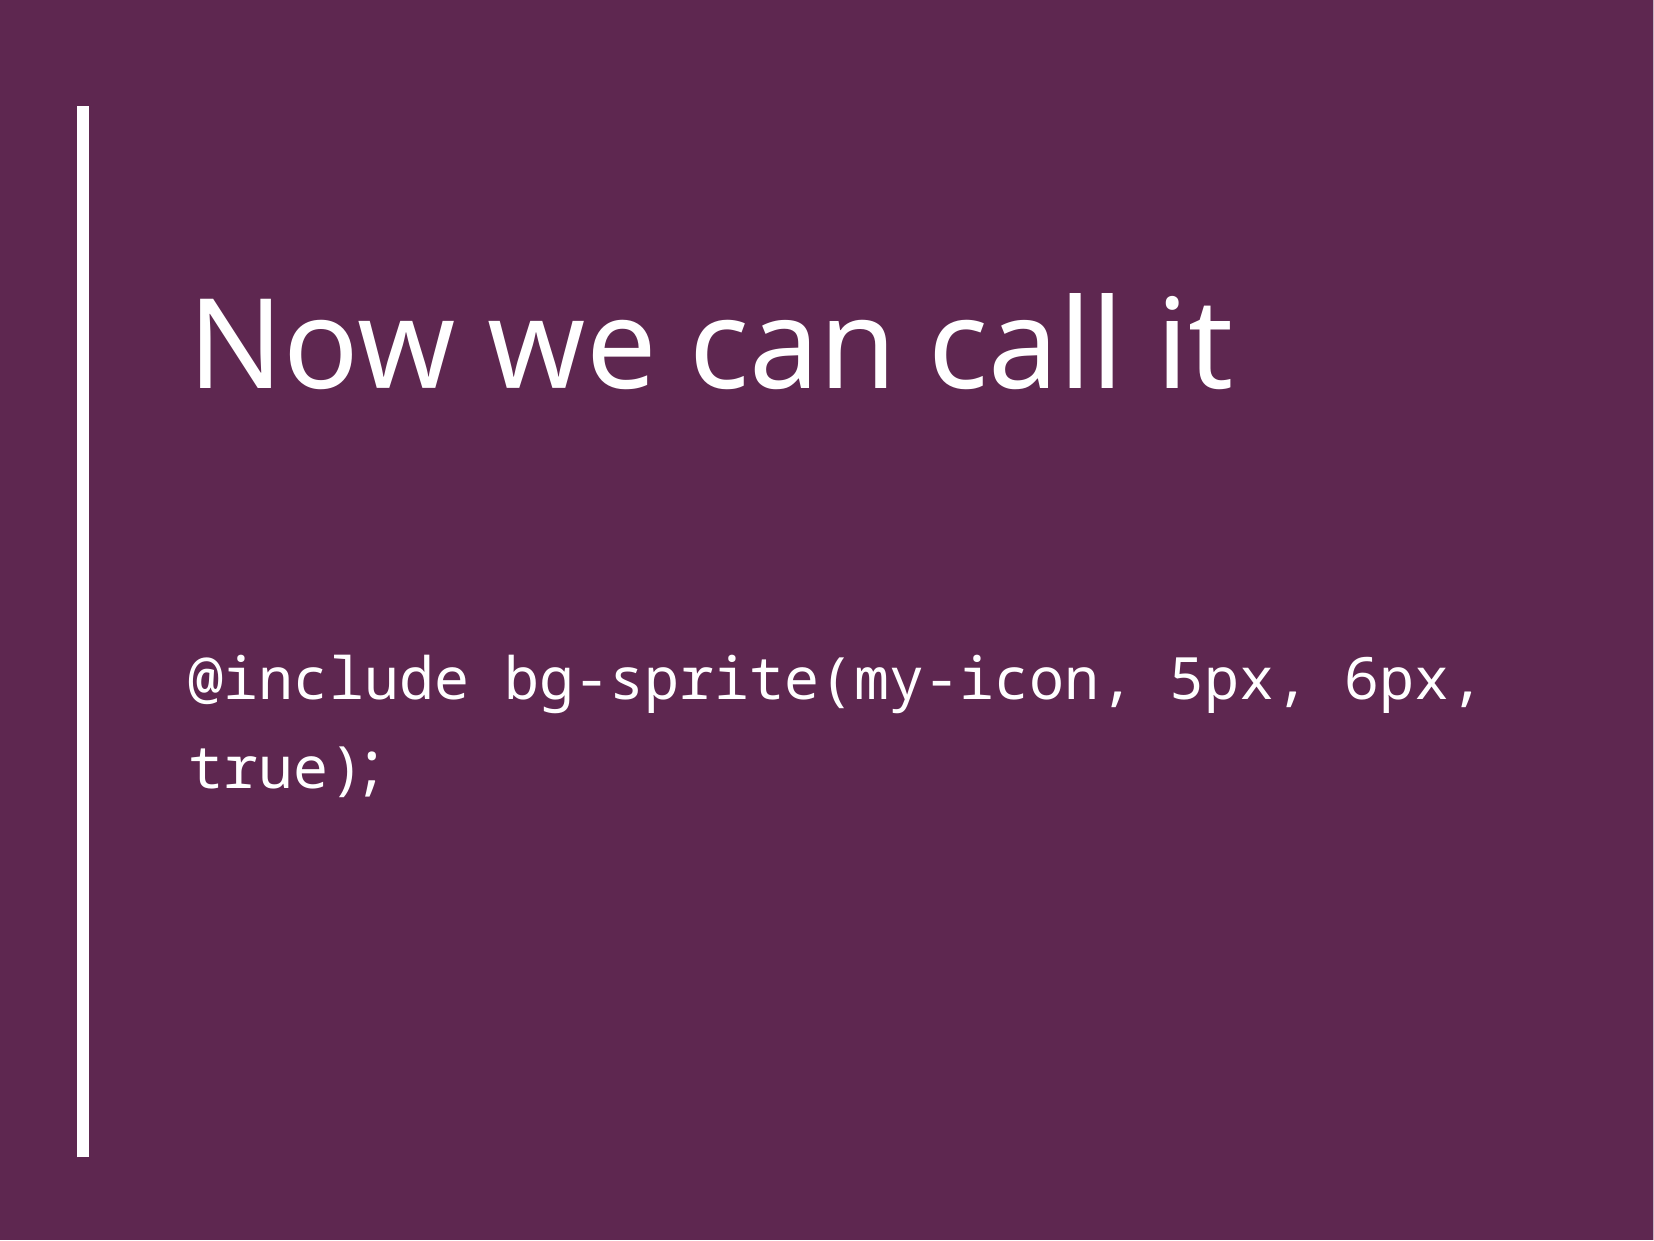

# Now we can call it
@include bg-sprite(my-icon, 5px, 6px, true);